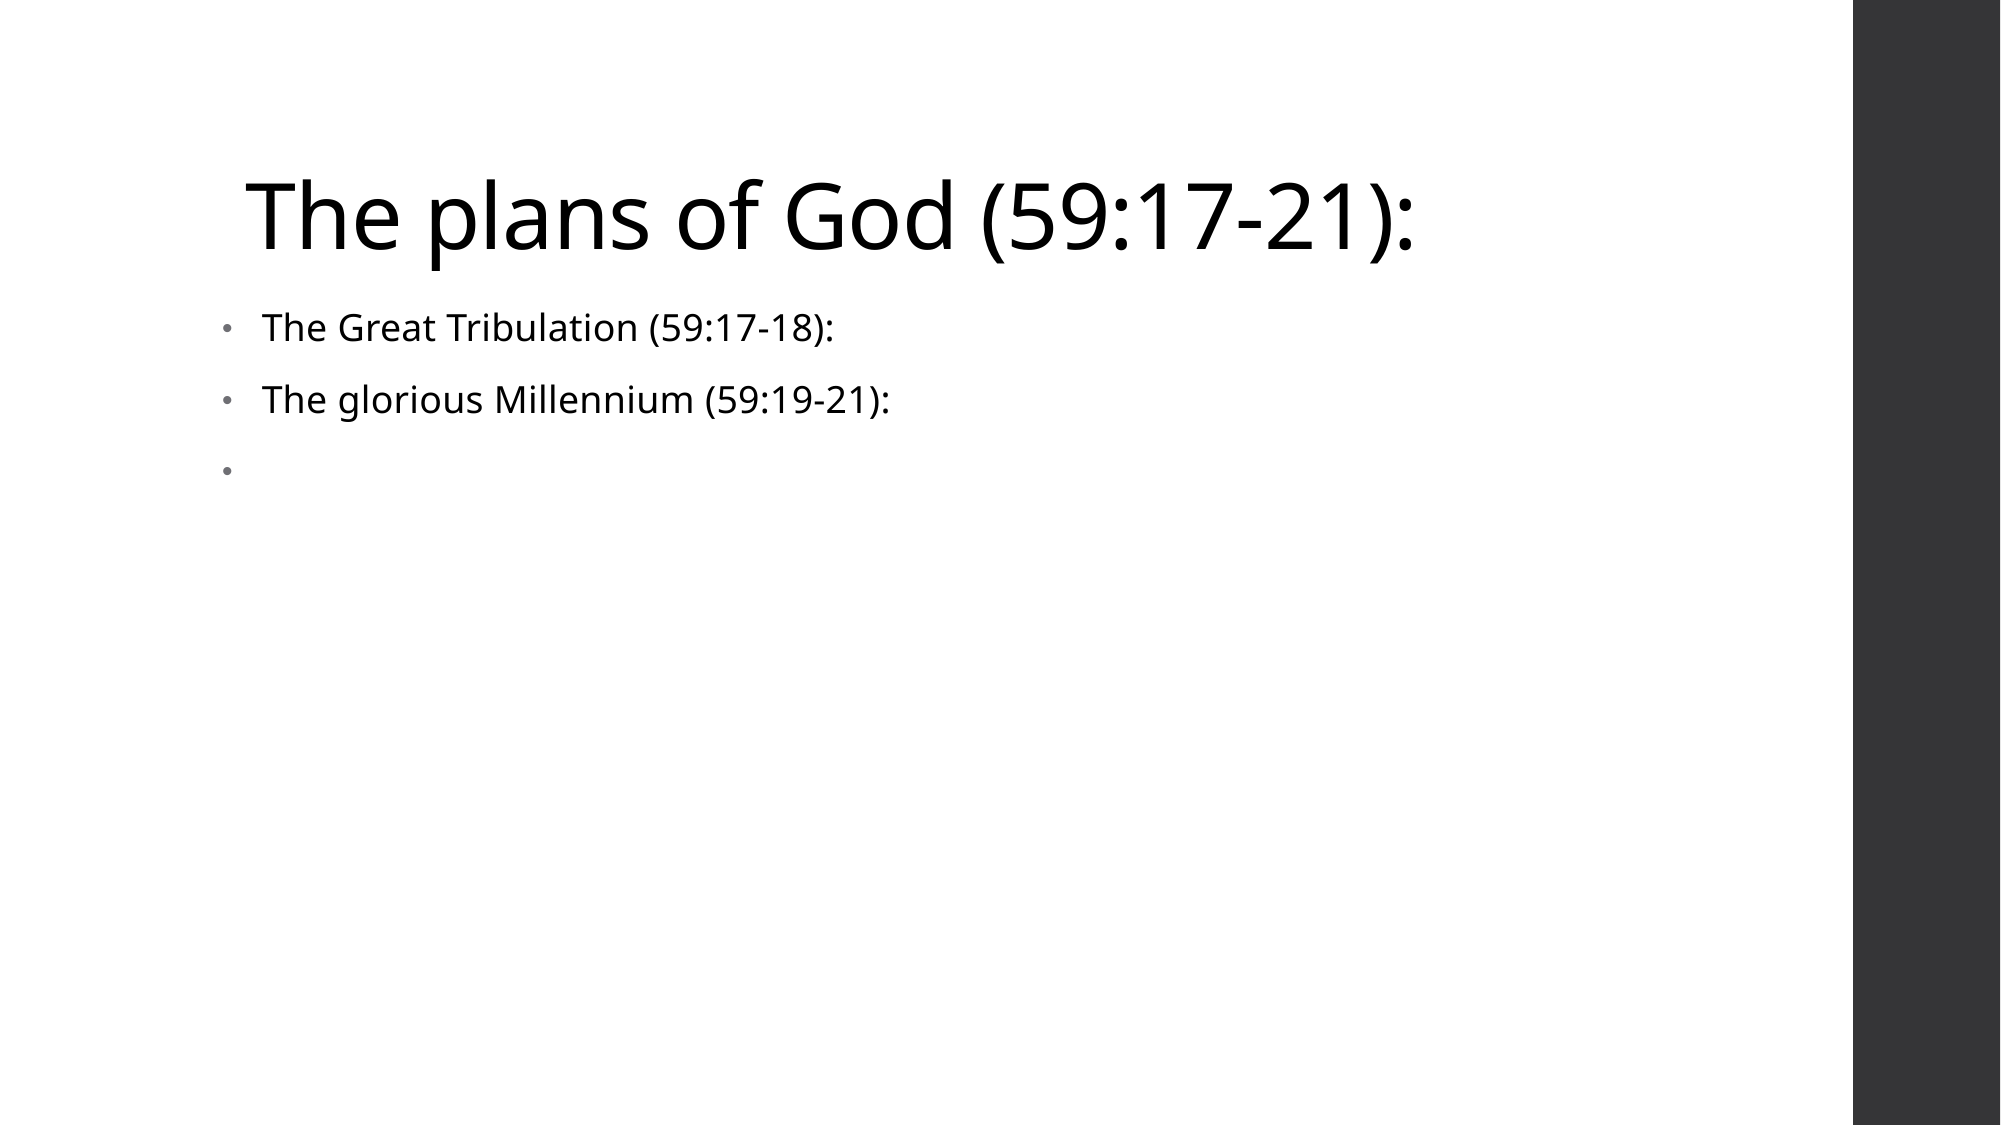

# The plans of God (59:17-21):
 The Great Tribulation (59:17-18):
 The glorious Millennium (59:19-21):